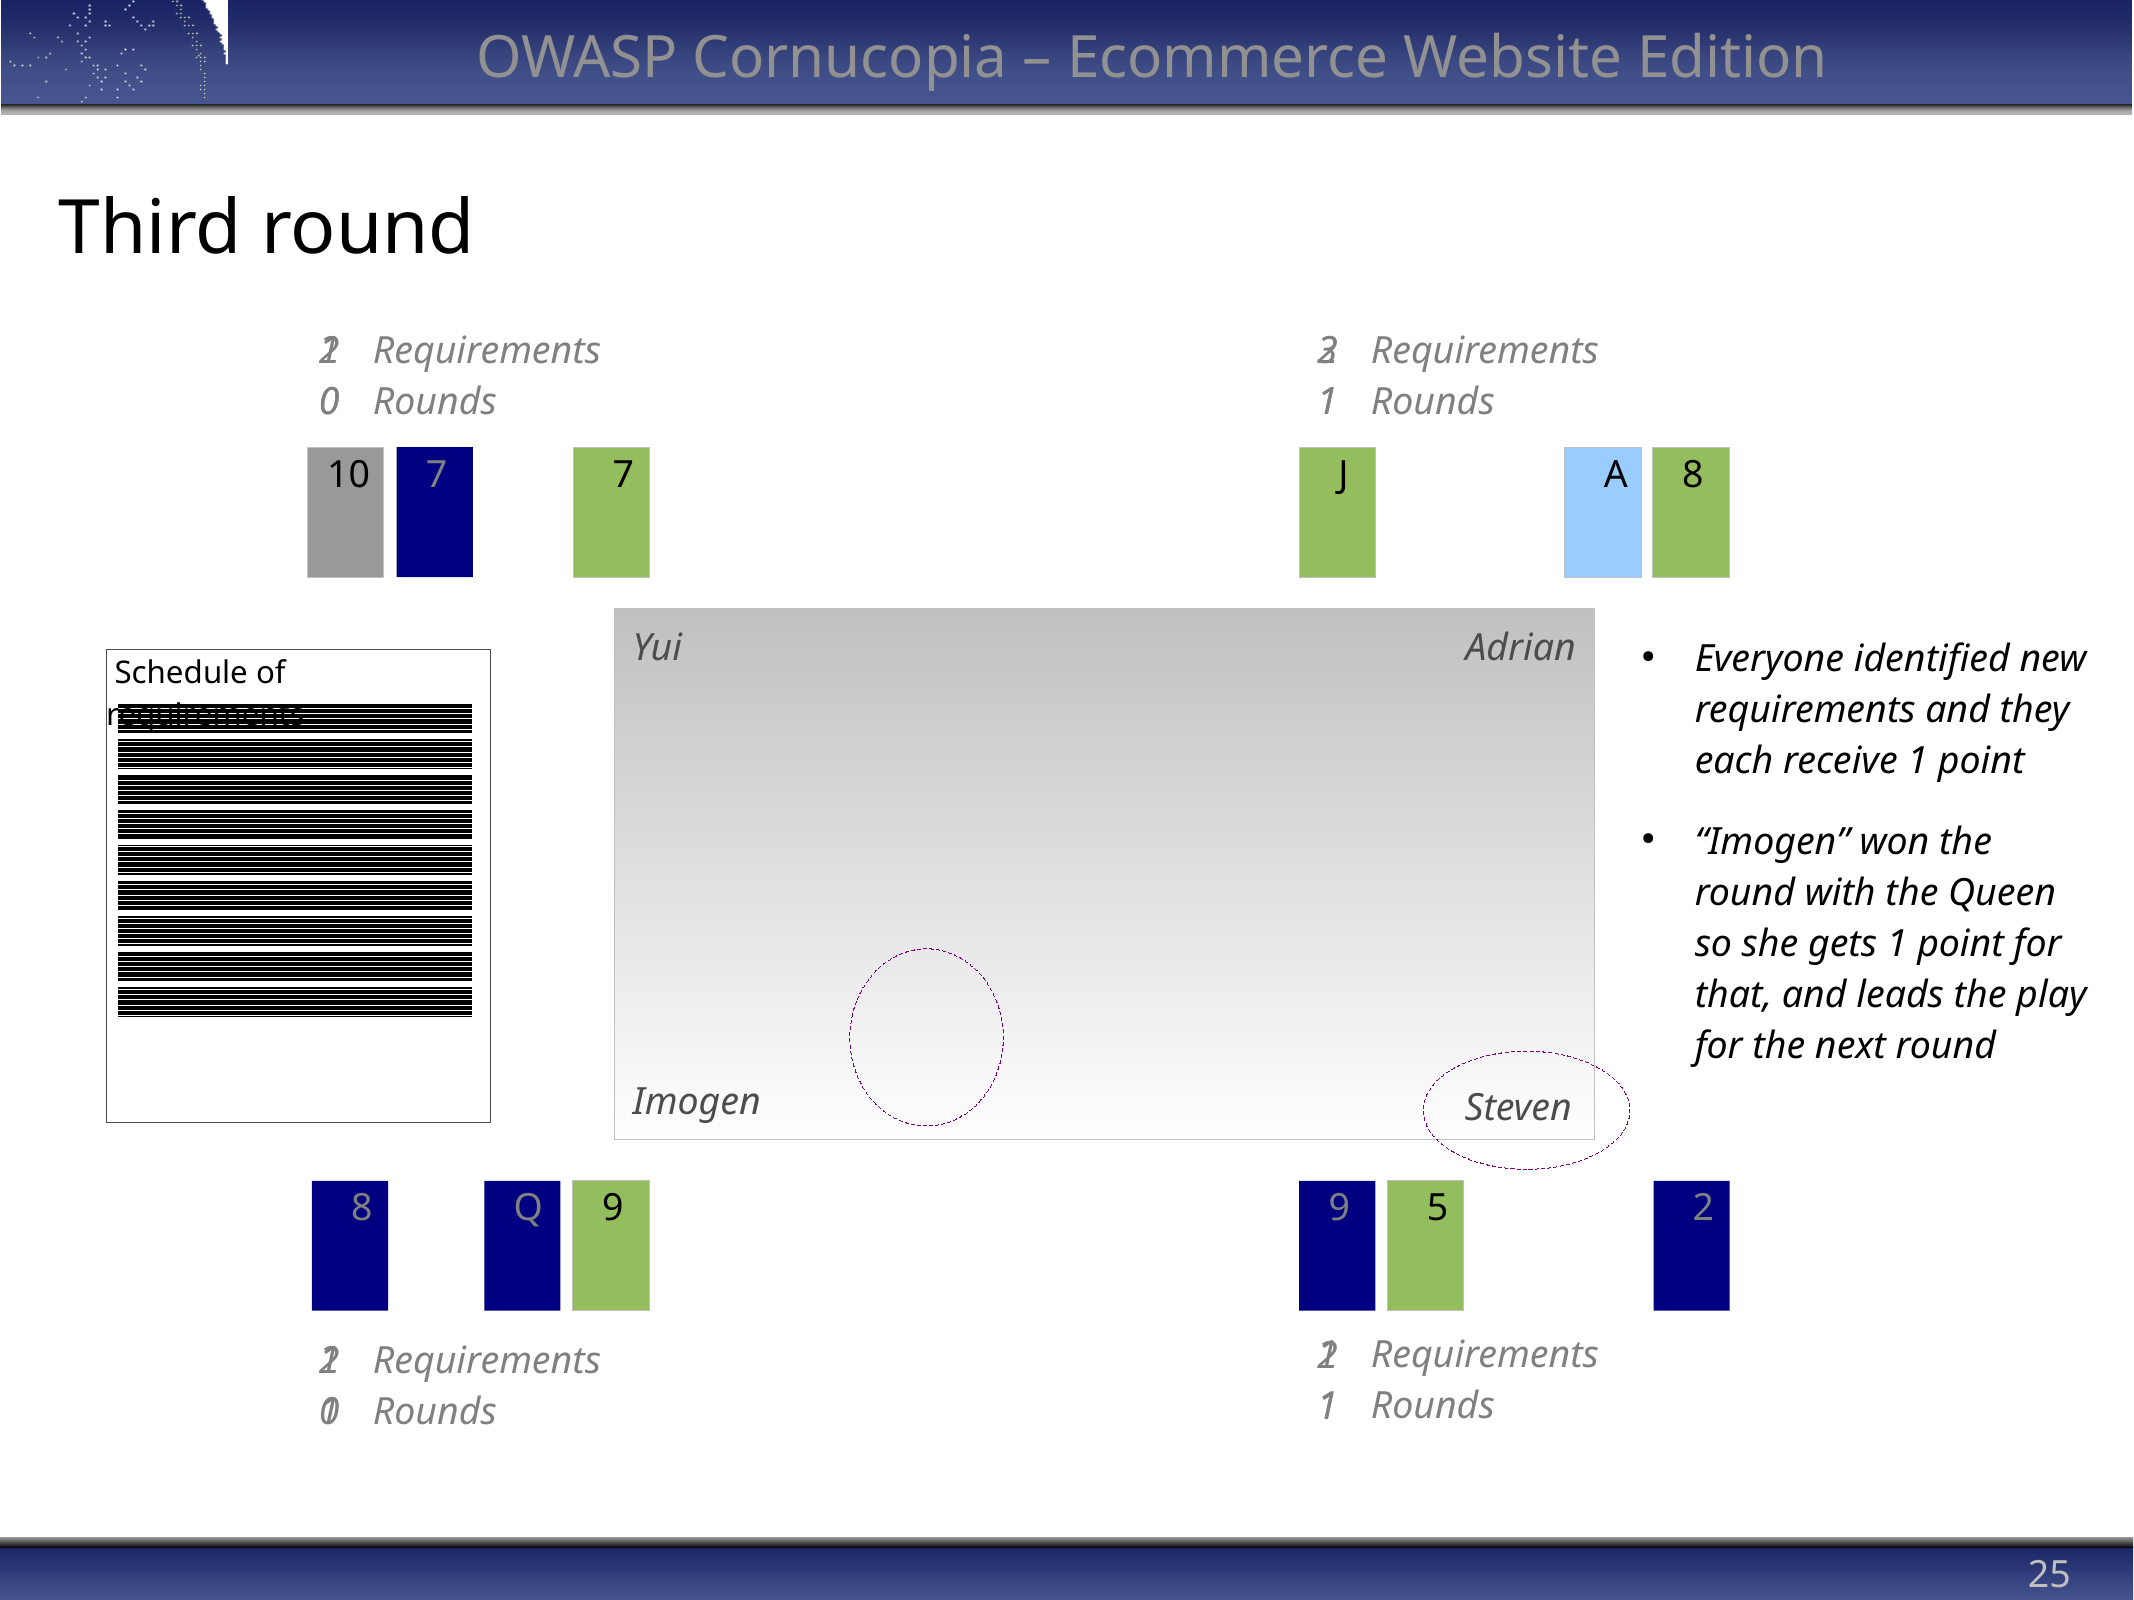

# Third round
2
0
3
1
Requirements
Rounds
Requirements
Rounds
1
0
2
1
 10
 7
 7
 J
 A
 8
Yui
Adrian
Everyone identified new requirements and they each receive 1 point
“Imogen” won the round with the Queen so she gets 1 point for that, and leads the play for the next round
 Schedule of requirements
Imogen
Steven
 8
 Q
 9
 9
 5
 2
Requirements
Rounds
1
1
2
1
2
1
Requirements
Rounds
1
0